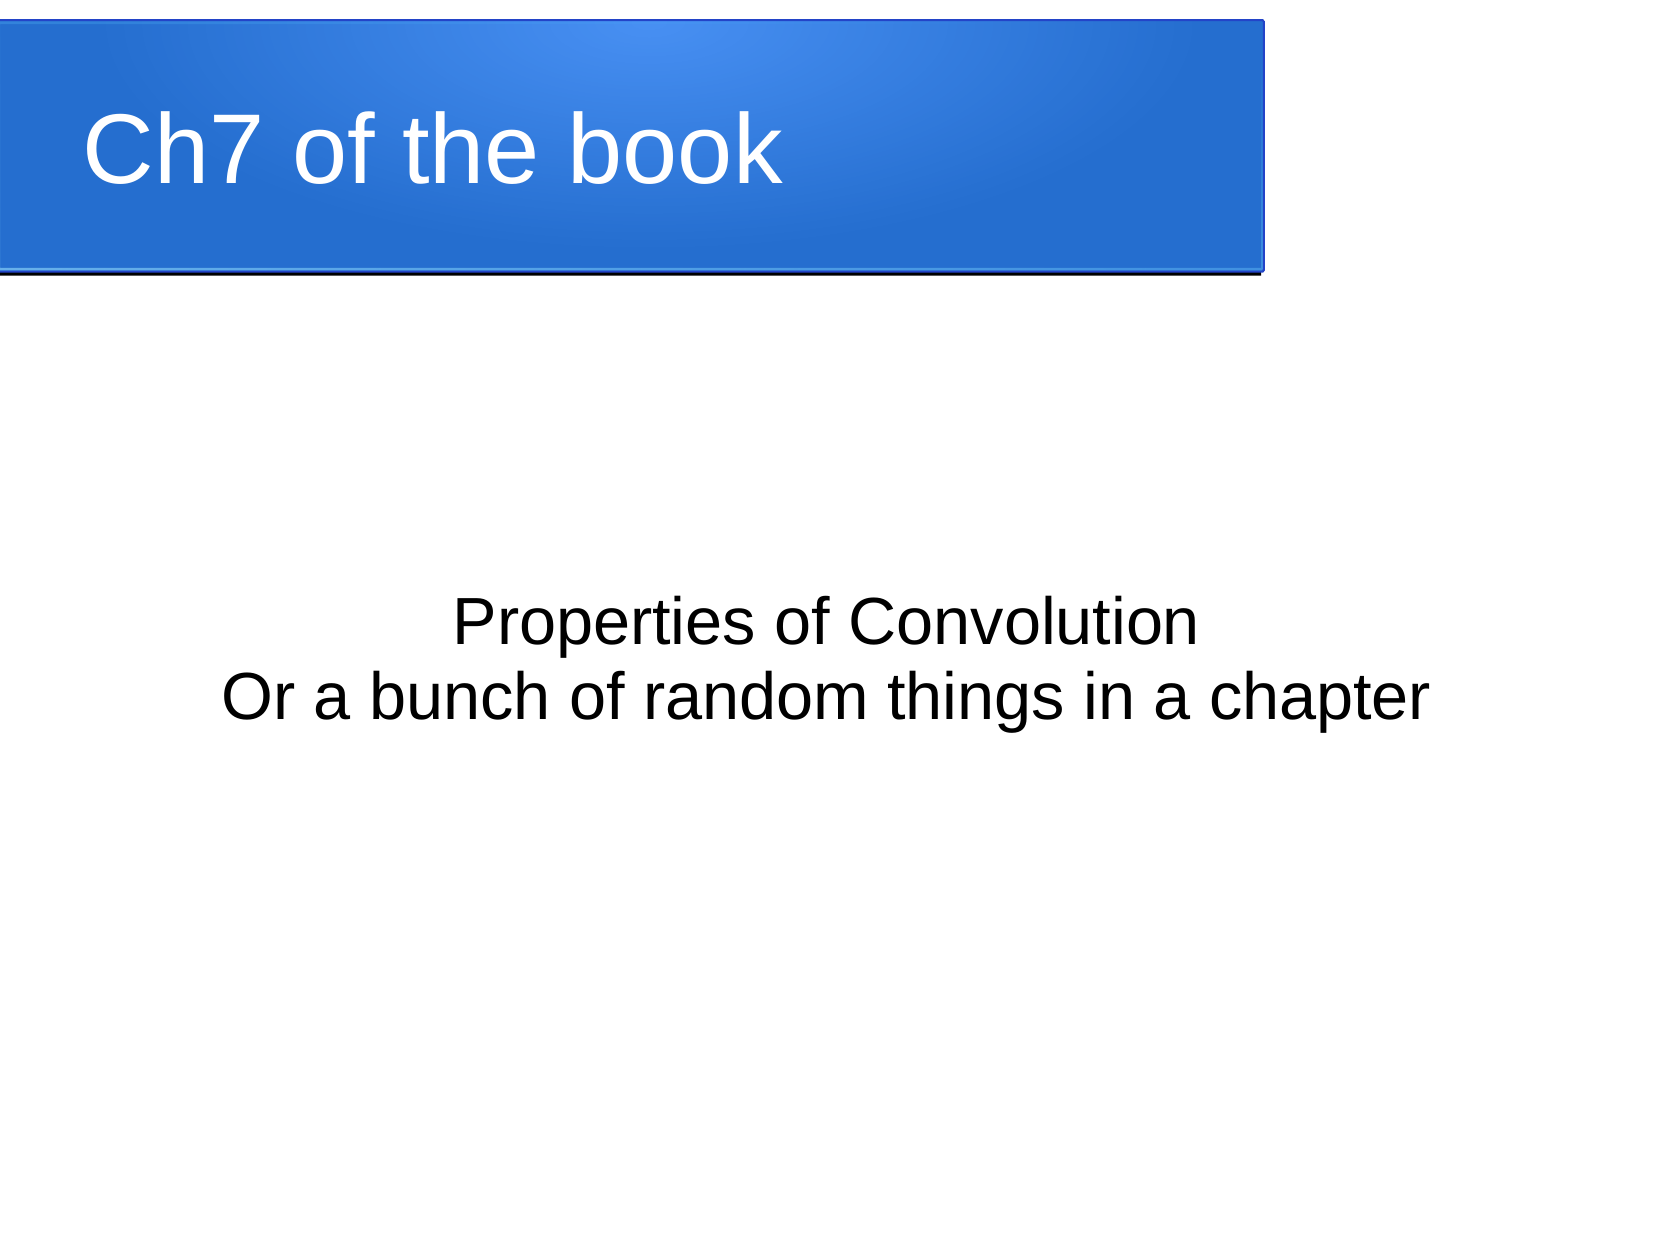

# Ch7 of the book
Properties of Convolution
Or a bunch of random things in a chapter